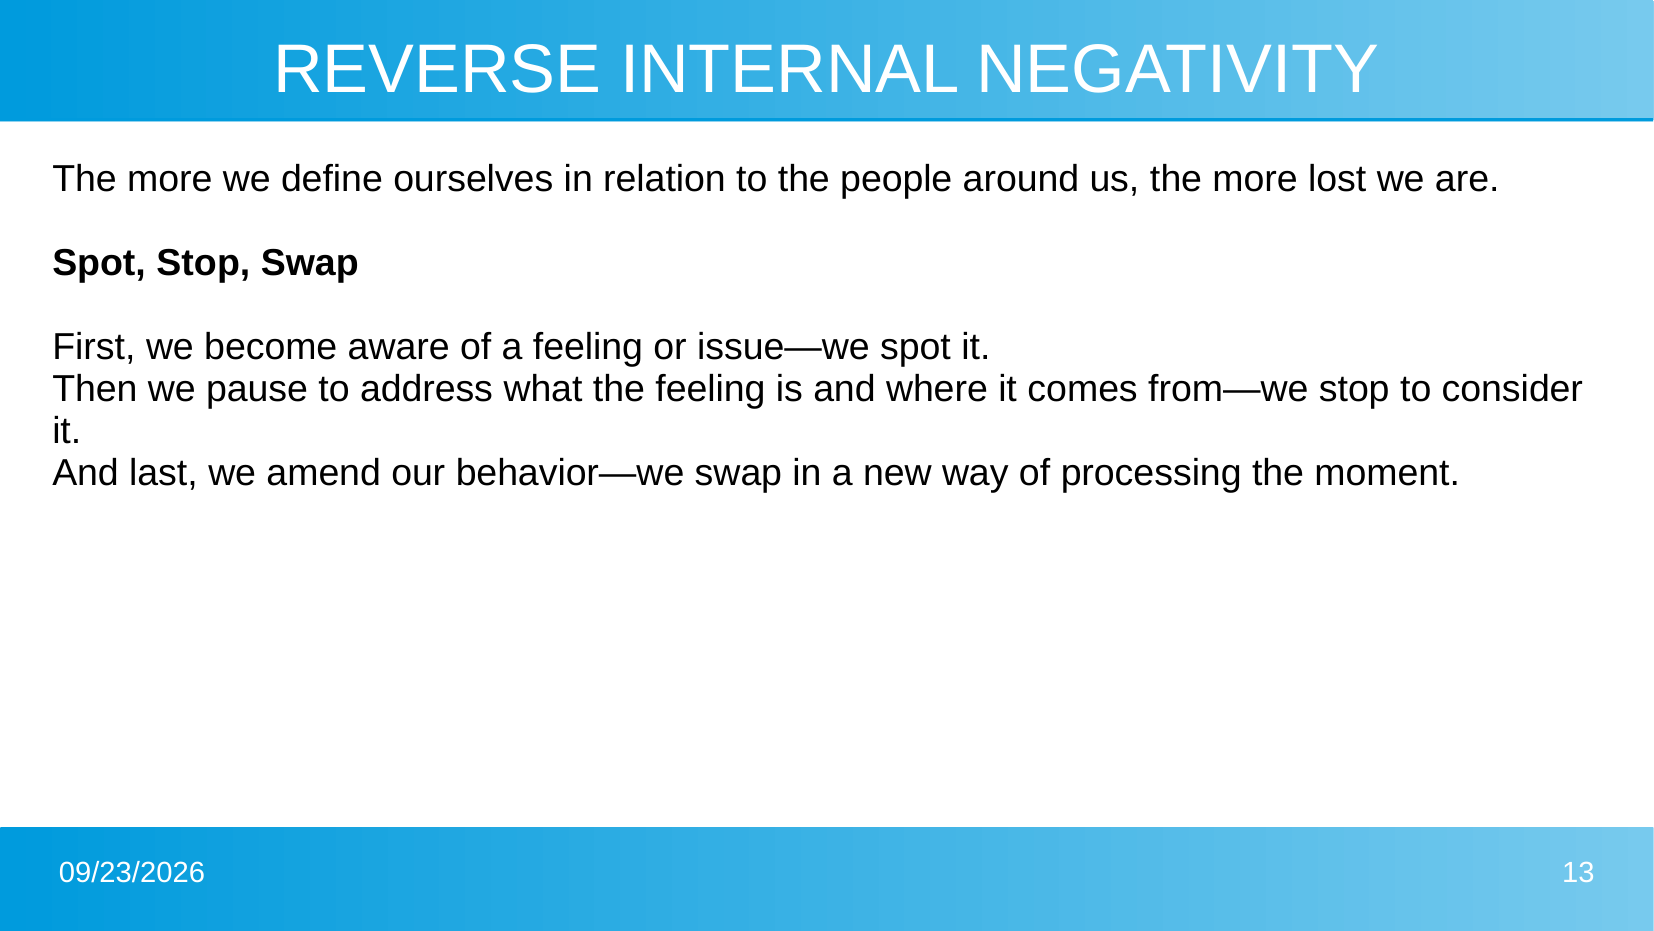

# REVERSE INTERNAL NEGATIVITY
The more we define ourselves in relation to the people around us, the more lost we are.
Spot, Stop, Swap
First, we become aware of a feeling or issue—we spot it.
Then we pause to address what the feeling is and where it comes from—we stop to consider it.
And last, we amend our behavior—we swap in a new way of processing the moment.
13